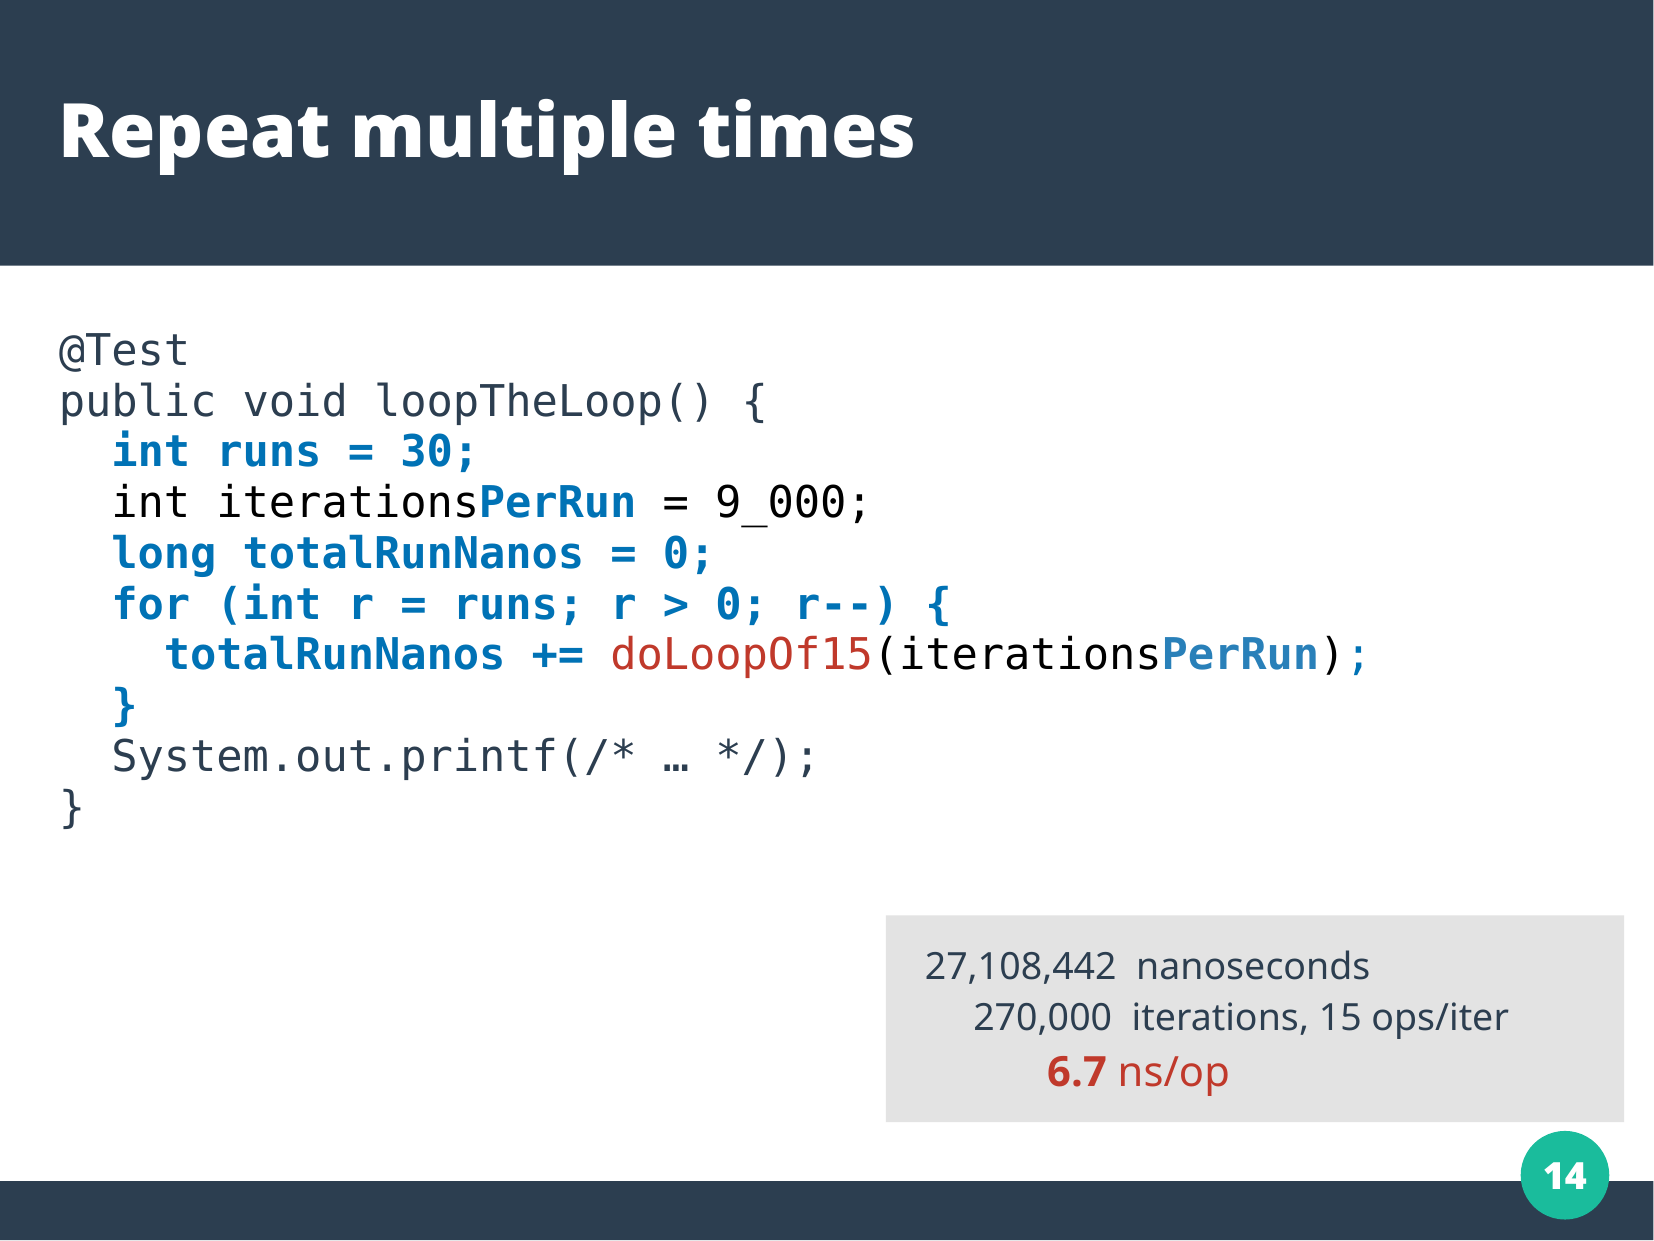

# Repeat multiple times
@Test
public void loopTheLoop() {
 int runs = 30;
 int iterationsPerRun = 9_000;
 long totalRunNanos = 0;
 for (int r = runs; r > 0; r--) {
 totalRunNanos += doLoopOf15(iterationsPerRun);
 }
 System.out.printf(/* … */);
}
 27,108,442 nanoseconds
 270,000 iterations, 15 ops/iter
 6.7 ns/op
14